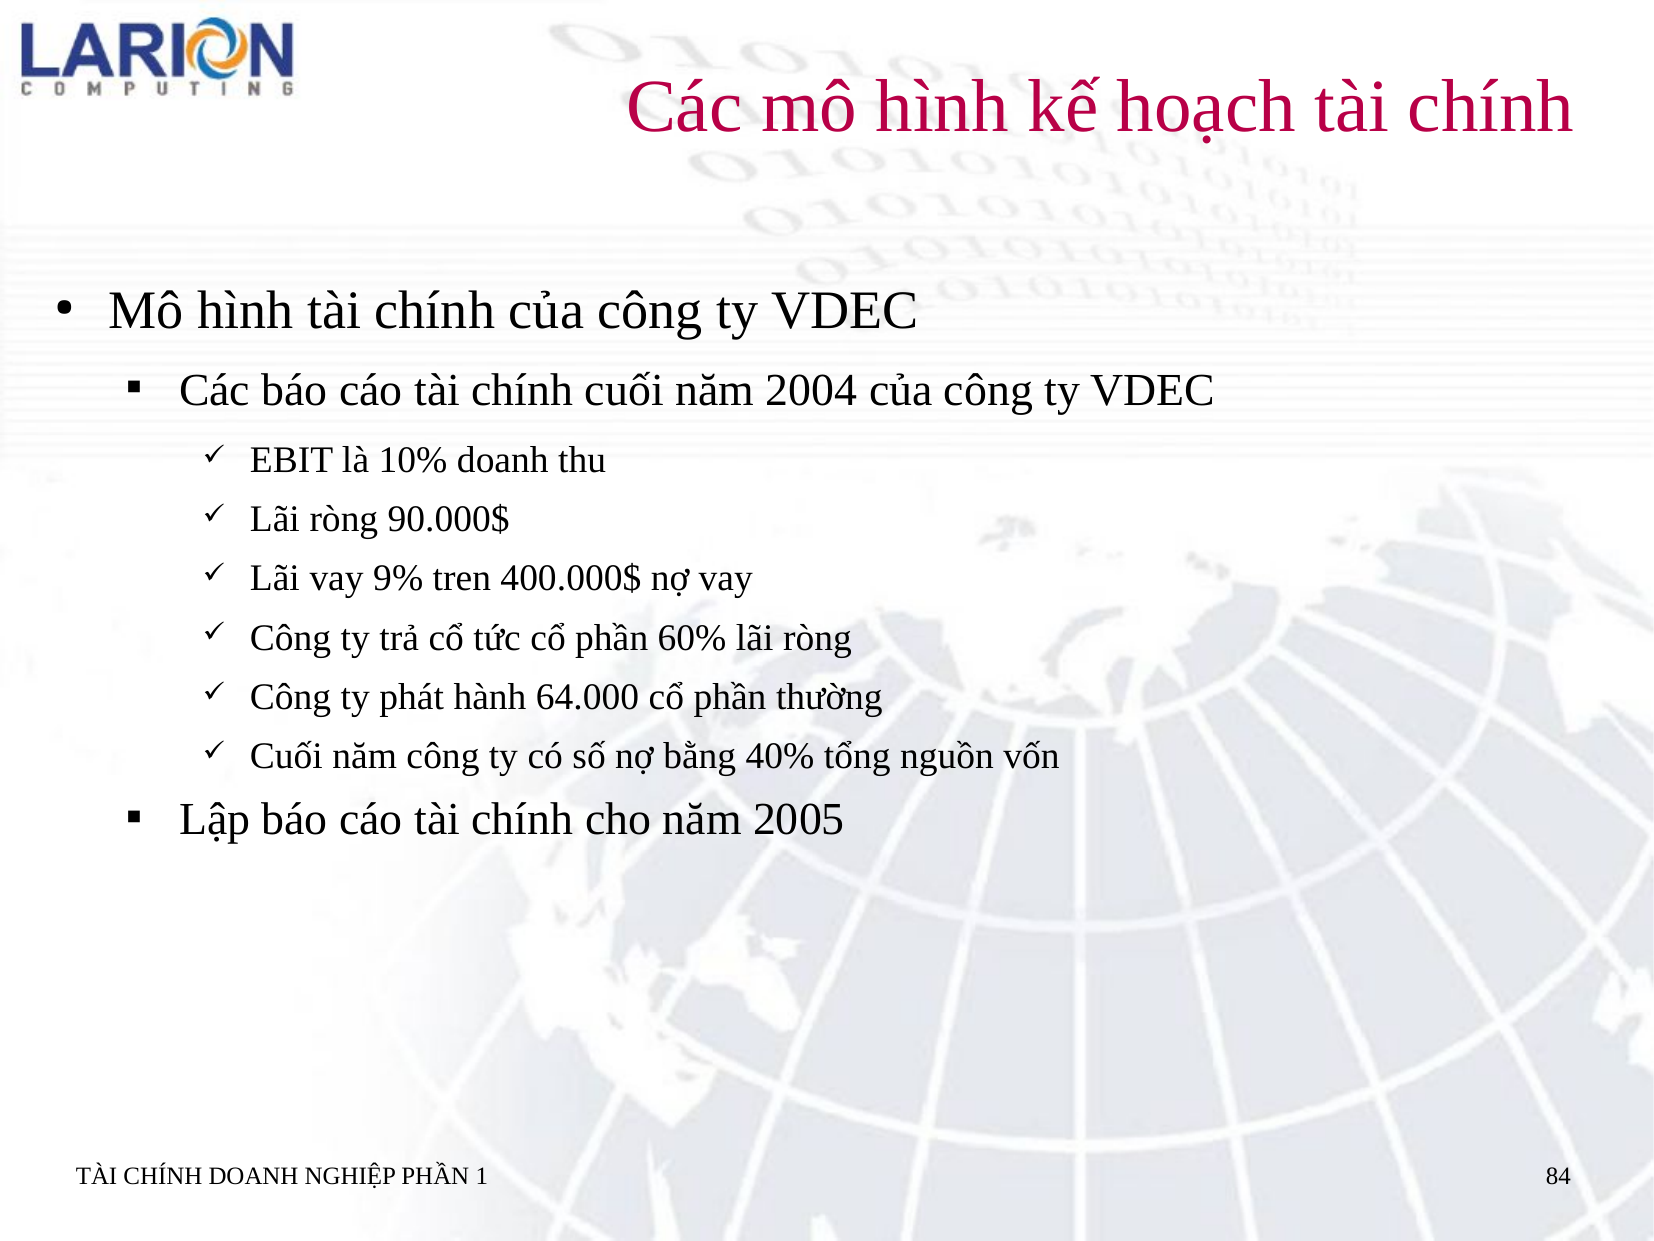

# Các mô hình kế hoạch tài chính
Mô hình tài chính của công ty VDEC
Các báo cáo tài chính cuối năm 2004 của công ty VDEC
EBIT là 10% doanh thu
Lãi ròng 90.000$
Lãi vay 9% tren 400.000$ nợ vay
Công ty trả cổ tức cổ phần 60% lãi ròng
Công ty phát hành 64.000 cổ phần thường
Cuối năm công ty có số nợ bằng 40% tổng nguồn vốn
Lập báo cáo tài chính cho năm 2005
TÀI CHÍNH DOANH NGHIỆP PHẦN 1
84